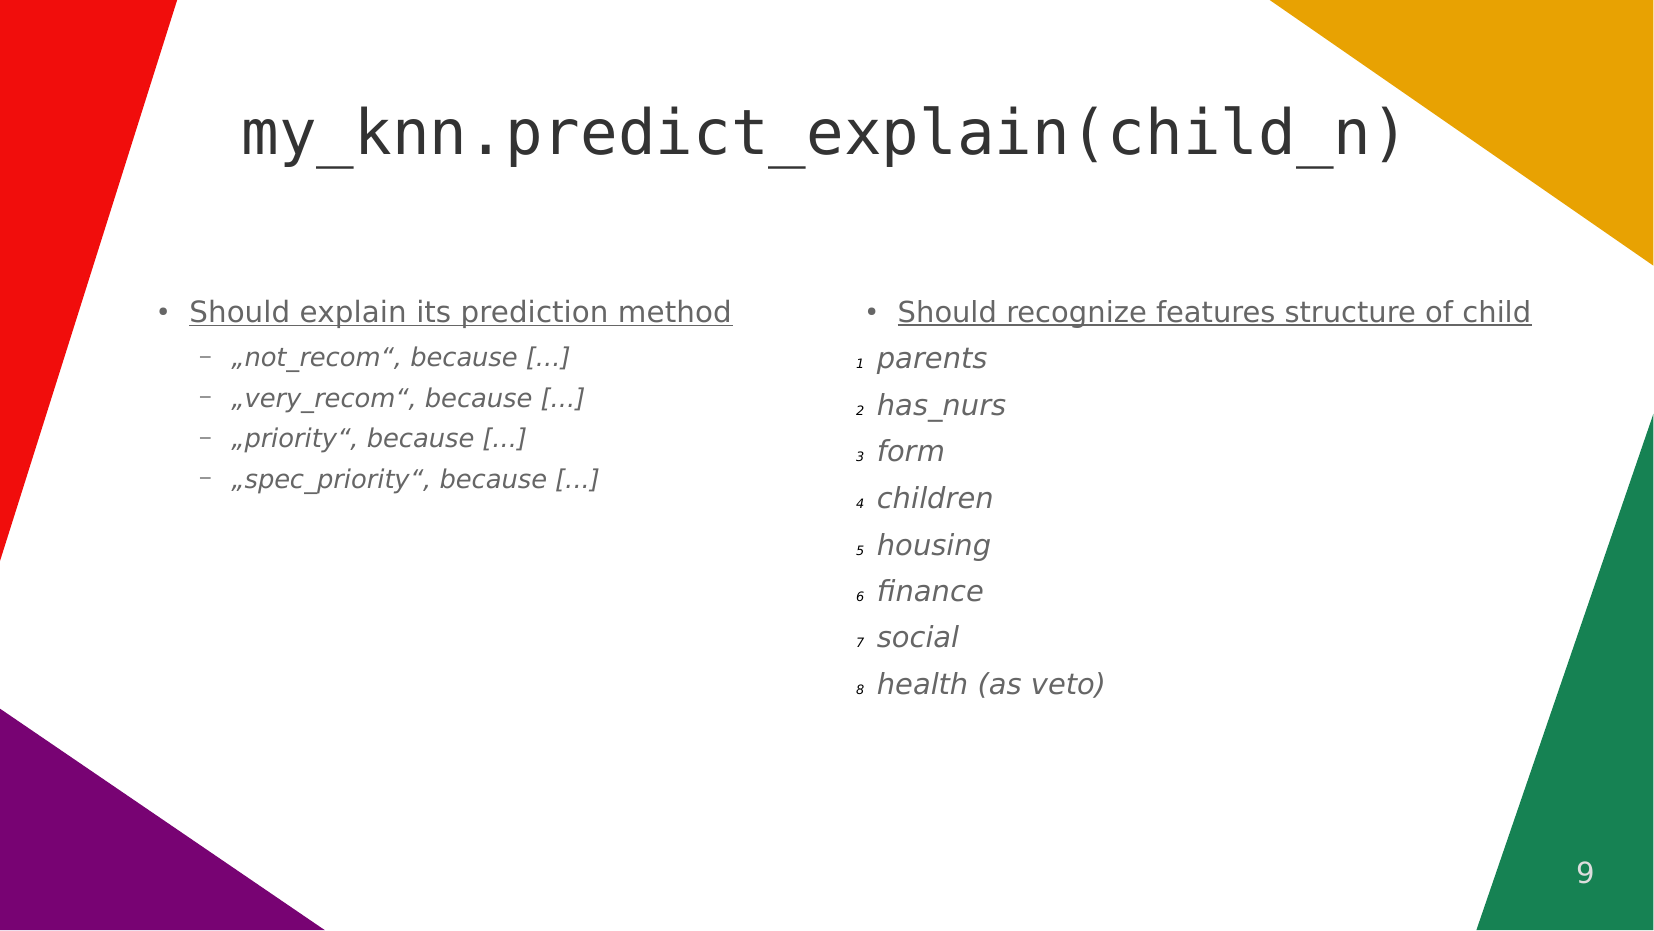

# my_knn.predict_explain(child_n)
Should explain its prediction method
„not_recom“, because [...]
„very_recom“, because [...]
„priority“, because [...]
„spec_priority“, because [...]
Should recognize features structure of child
parents
has_nurs
form
children
housing
finance
social
health (as veto)
9